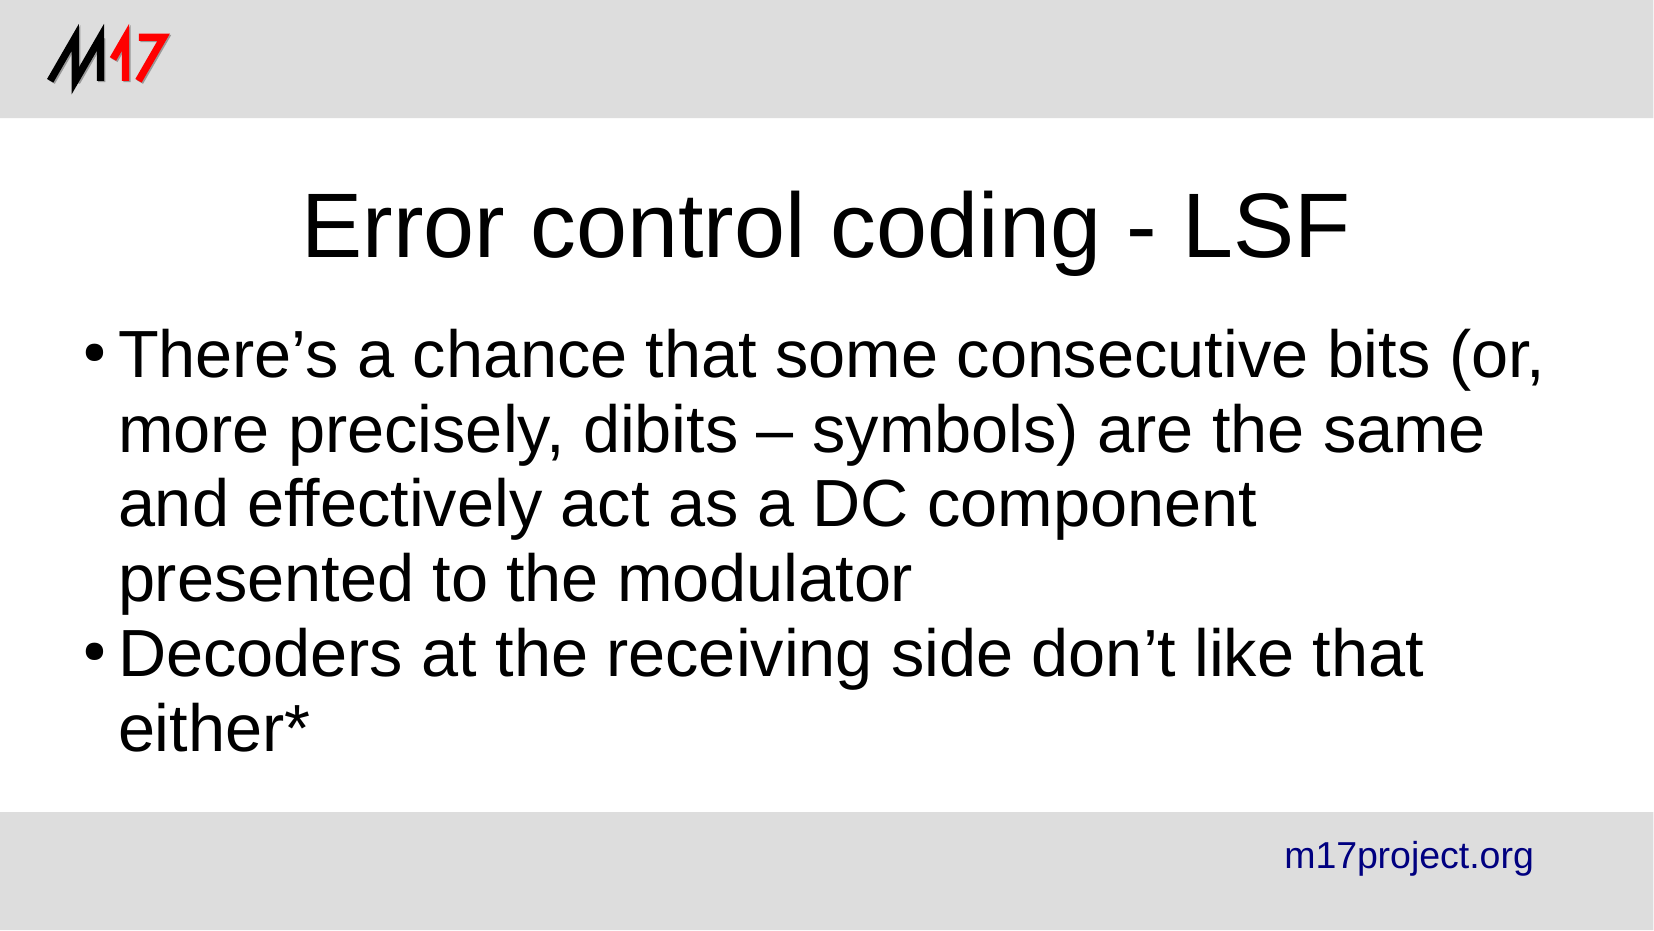

# Error control coding - LSF
There’s a chance that some consecutive bits (or, more precisely, dibits – symbols) are the same and effectively act as a DC component presented to the modulator
Decoders at the receiving side don’t like that either*
m17project.org